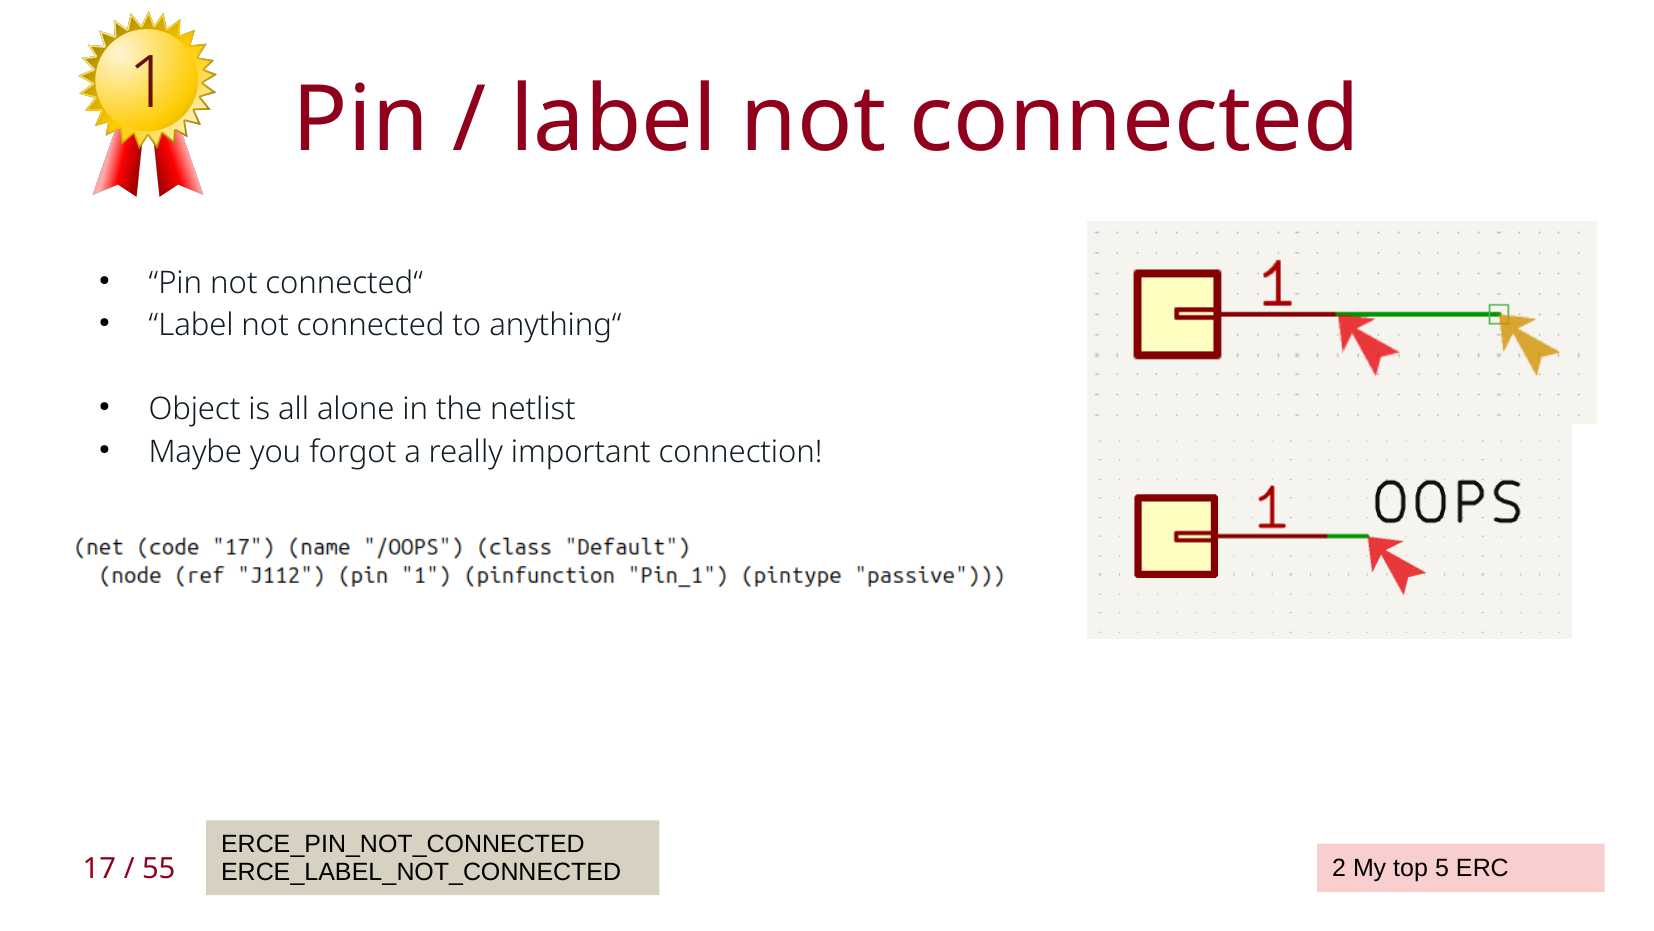

1
# Pin / label not connected
“Pin not connected“
“Label not connected to anything“
Object is all alone in the netlist
Maybe you forgot a really important connection!
ERCE_PIN_NOT_CONNECTED
ERCE_LABEL_NOT_CONNECTED
2 My top 5 ERC
17